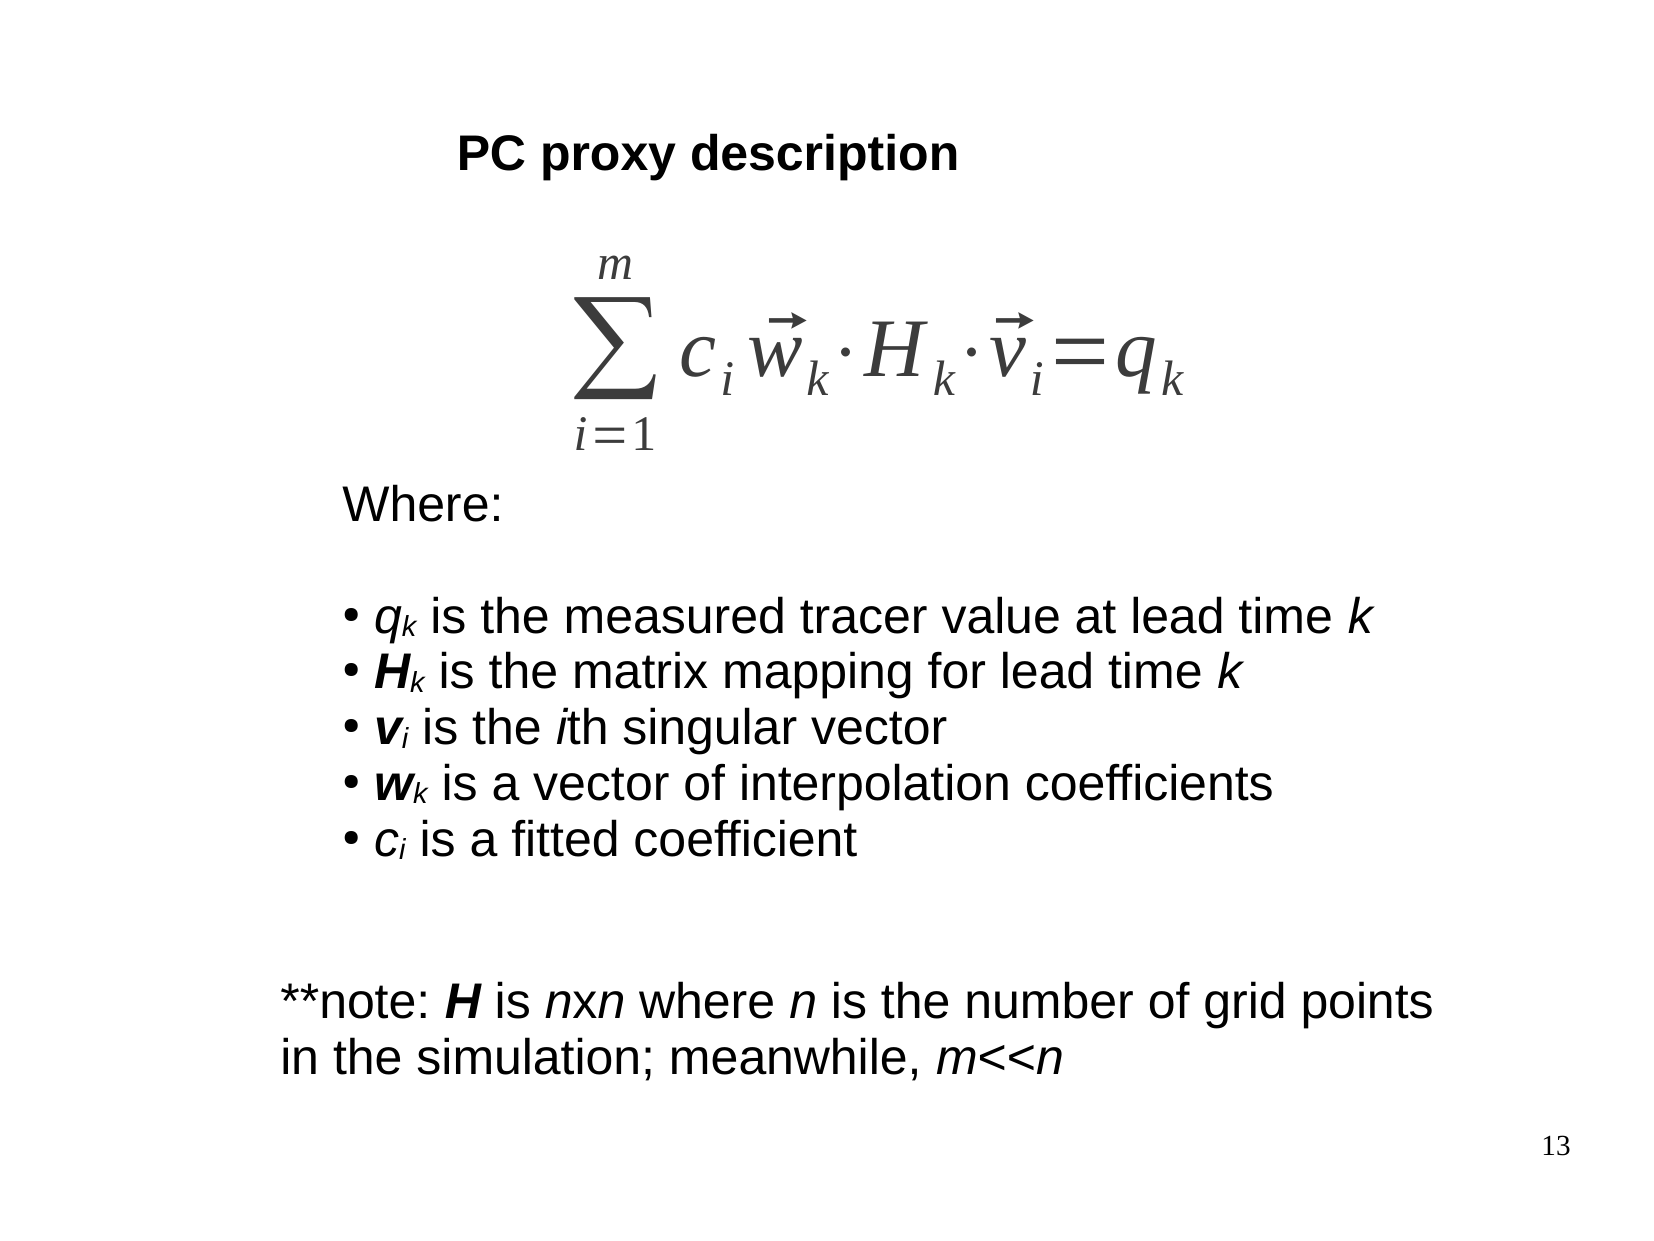

PC proxy description
Where:
 qk is the measured tracer value at lead time k
 Hk is the matrix mapping for lead time k
 vi is the ith singular vector
 wk is a vector of interpolation coefficients
 ci is a fitted coefficient
**note: H is nxn where n is the number of grid points in the simulation; meanwhile, m<<n
13